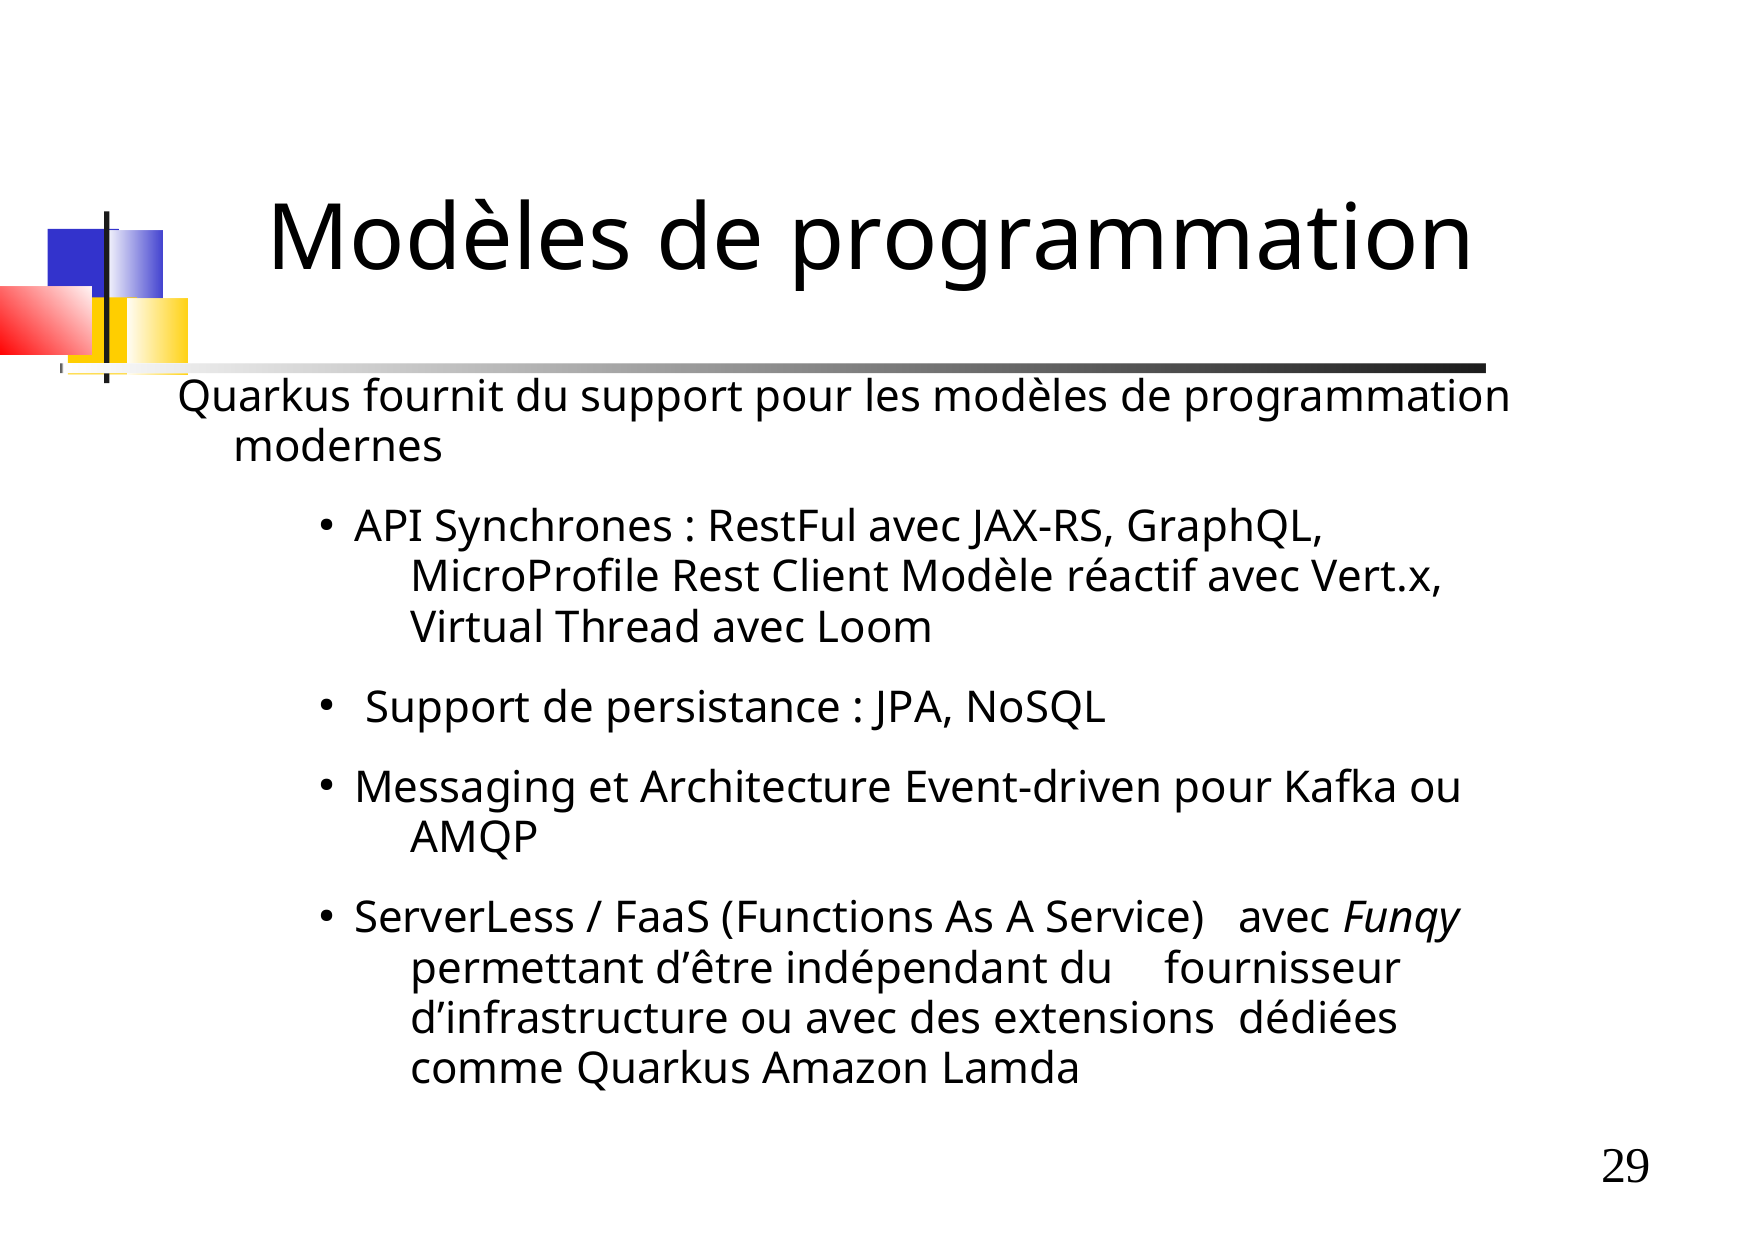

# Modèles de programmation
Quarkus fournit du support pour les modèles de programmation modernes
API Synchrones : RestFul avec JAX-RS, GraphQL, MicroProfile Rest Client Modèle réactif avec Vert.x, Virtual Thread avec Loom
 Support de persistance : JPA, NoSQL
Messaging et Architecture Event-driven pour Kafka ou AMQP
ServerLess / FaaS (Functions As A Service) 	avec Funqy permettant d’être indépendant du 	fournisseur d’infrastructure ou avec des extensions 	dédiées comme Quarkus Amazon Lamda
29